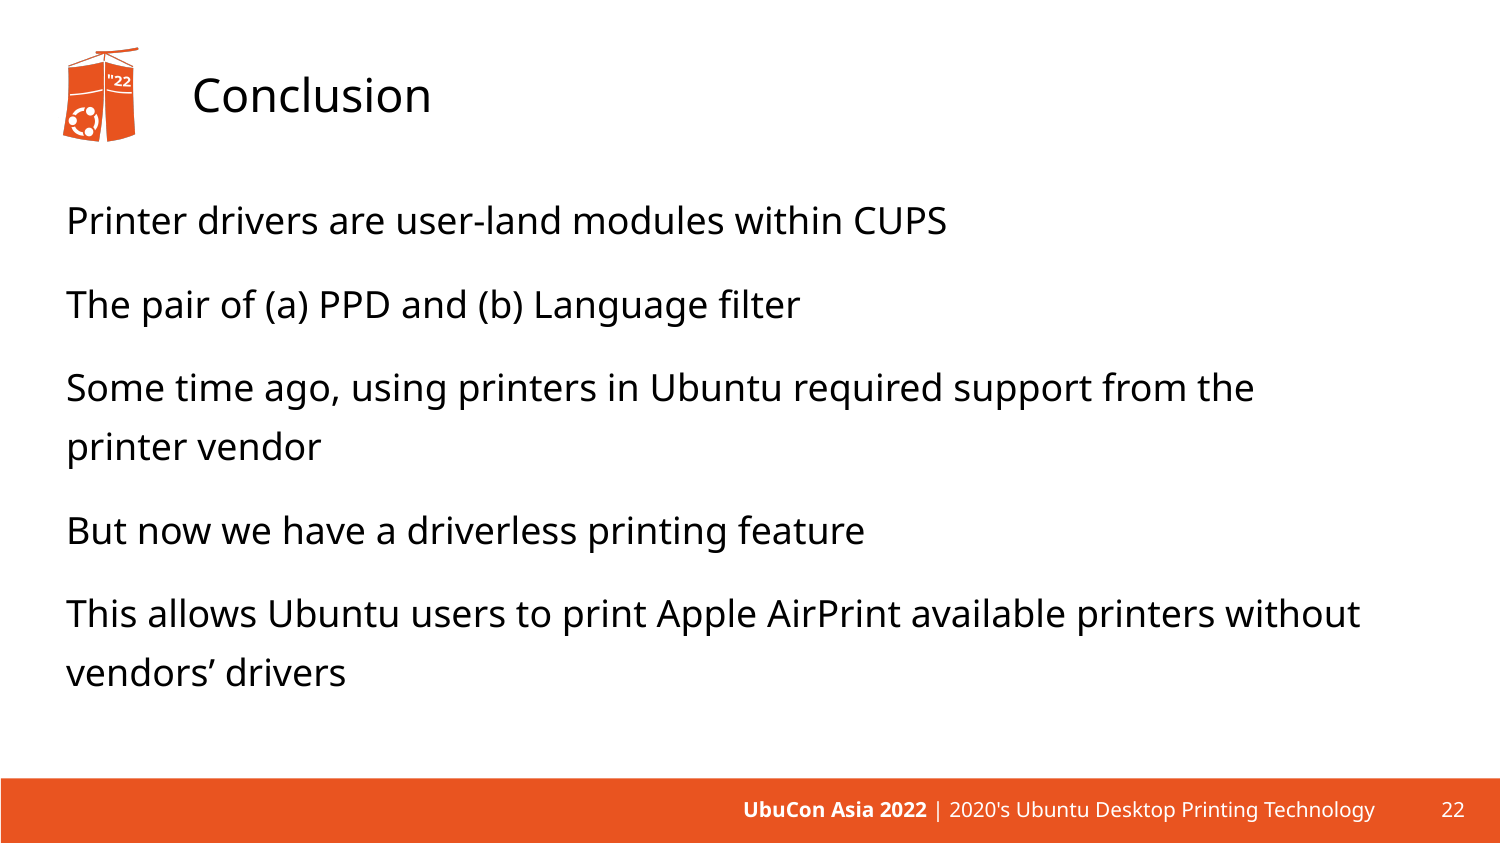

# Conclusion
Printer drivers are user-land modules within CUPS
The pair of (a) PPD and (b) Language filter
Some time ago, using printers in Ubuntu required support from the printer vendor
But now we have a driverless printing feature
This allows Ubuntu users to print Apple AirPrint available printers without vendors’ drivers
UbuCon Asia 2022 | 2020's Ubuntu Desktop Printing Technology